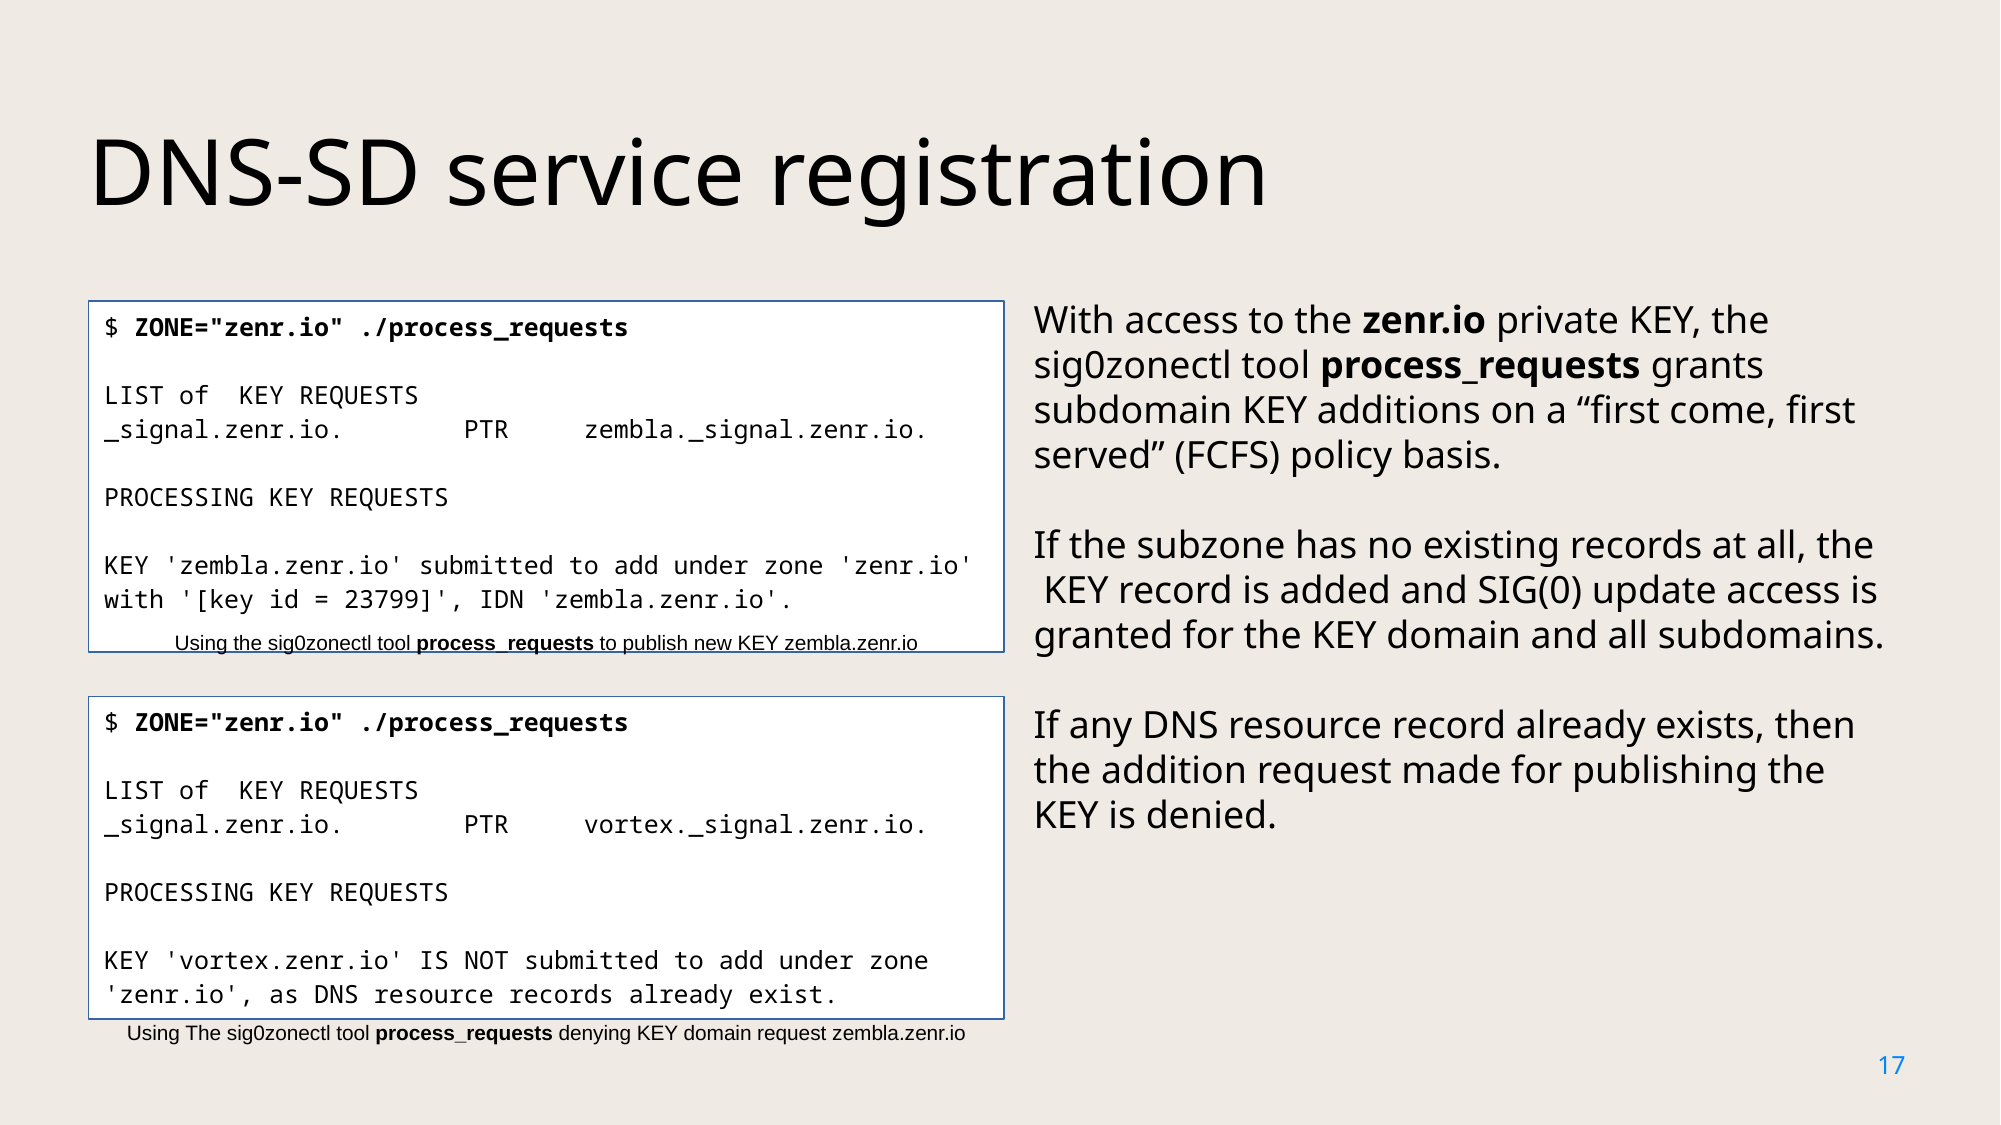

# DNS-SD service registration
With access to the zenr.io private KEY, the sig0zonectl tool process_requests grants subdomain KEY additions on a “first come, first served” (FCFS) policy basis.
If the subzone has no existing records at all, the KEY record is added and SIG(0) update access is granted for the KEY domain and all subdomains.
If any DNS resource record already exists, then the addition request made for publishing the KEY is denied.
$ ZONE="zenr.io" ./process_requests
LIST of KEY REQUESTS
_signal.zenr.io. PTR zembla._signal.zenr.io.
PROCESSING KEY REQUESTS
KEY 'zembla.zenr.io' submitted to add under zone 'zenr.io' with '[key id = 23799]', IDN 'zembla.zenr.io'.
Using the sig0zonectl tool process_requests to publish new KEY zembla.zenr.io
$ ZONE="zenr.io" ./process_requests
LIST of KEY REQUESTS
_signal.zenr.io. PTR vortex._signal.zenr.io.
PROCESSING KEY REQUESTS
KEY 'vortex.zenr.io' IS NOT submitted to add under zone 'zenr.io', as DNS resource records already exist.
Using The sig0zonectl tool process_requests denying KEY domain request zembla.zenr.io